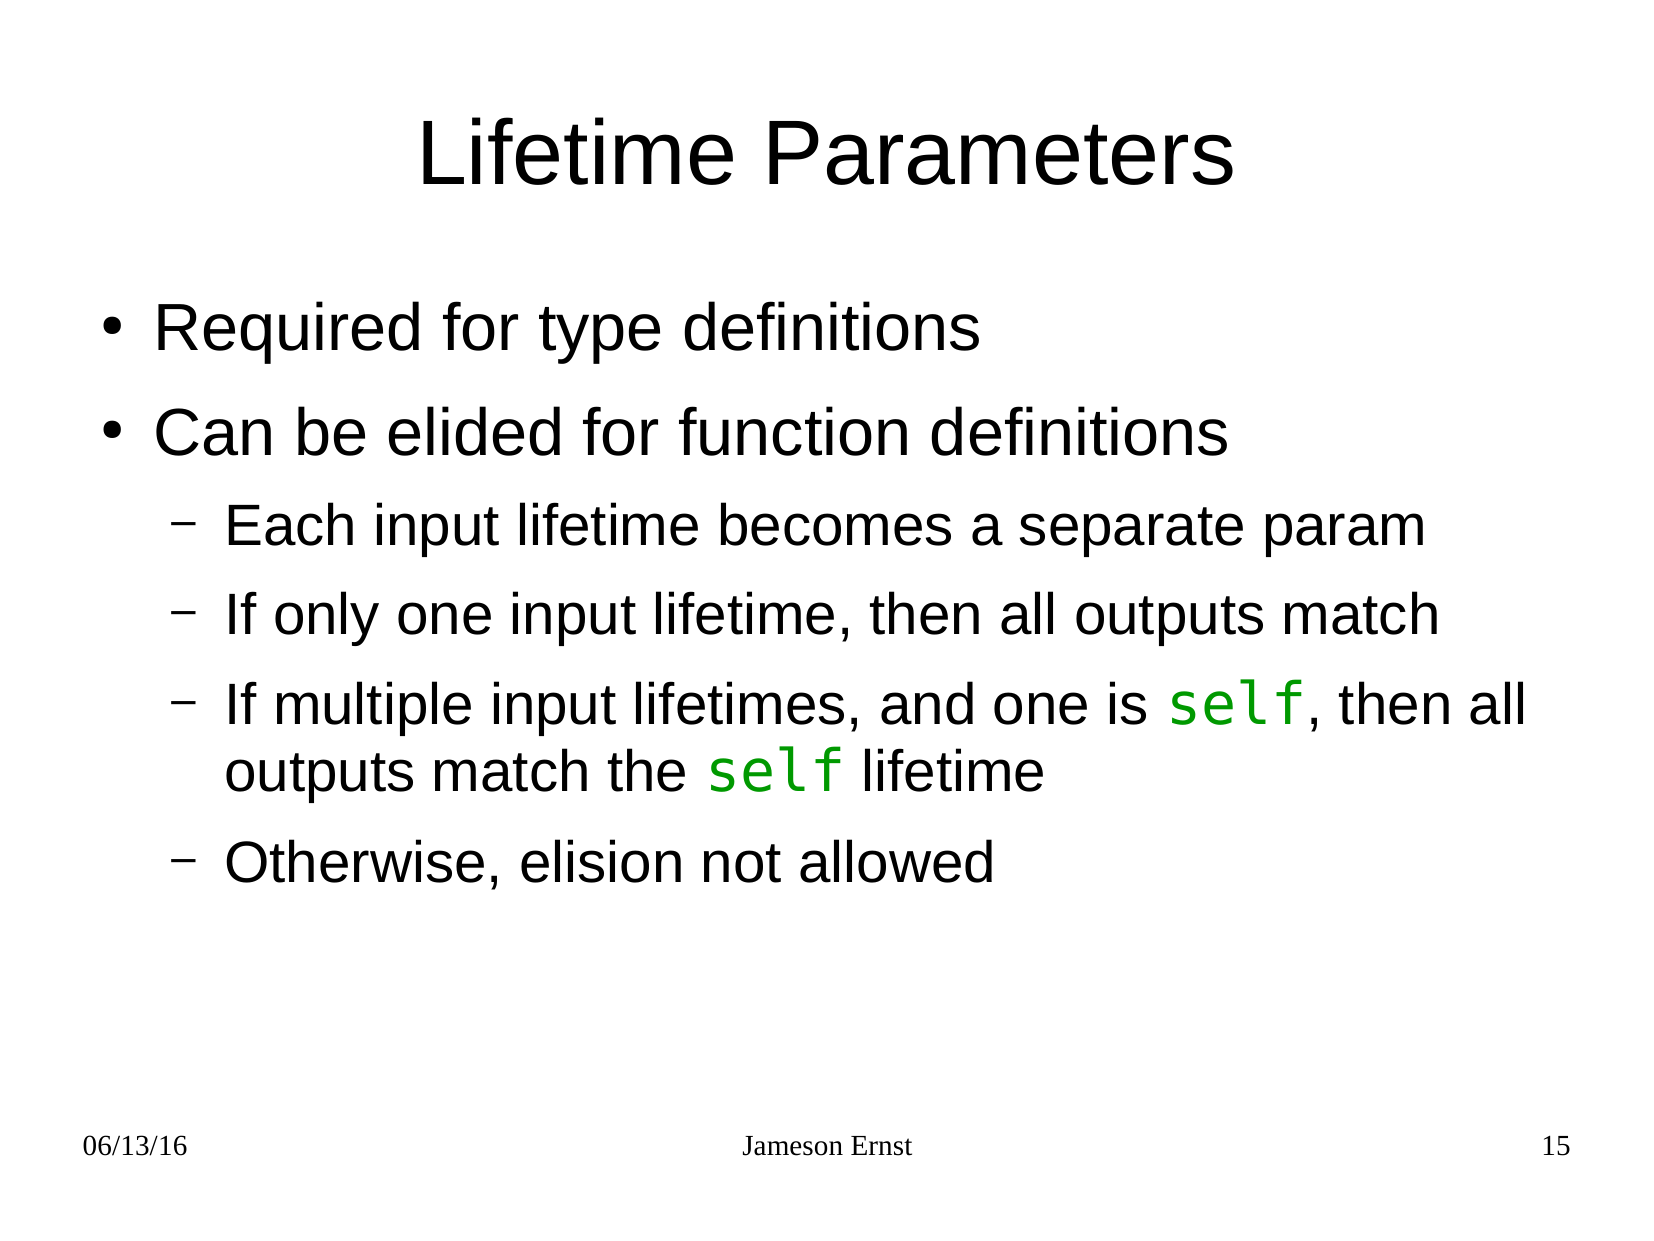

# Lifetime Parameters
Required for type definitions
Can be elided for function definitions
Each input lifetime becomes a separate param
If only one input lifetime, then all outputs match
If multiple input lifetimes, and one is self, then all outputs match the self lifetime
Otherwise, elision not allowed
06/13/16
Jameson Ernst
15